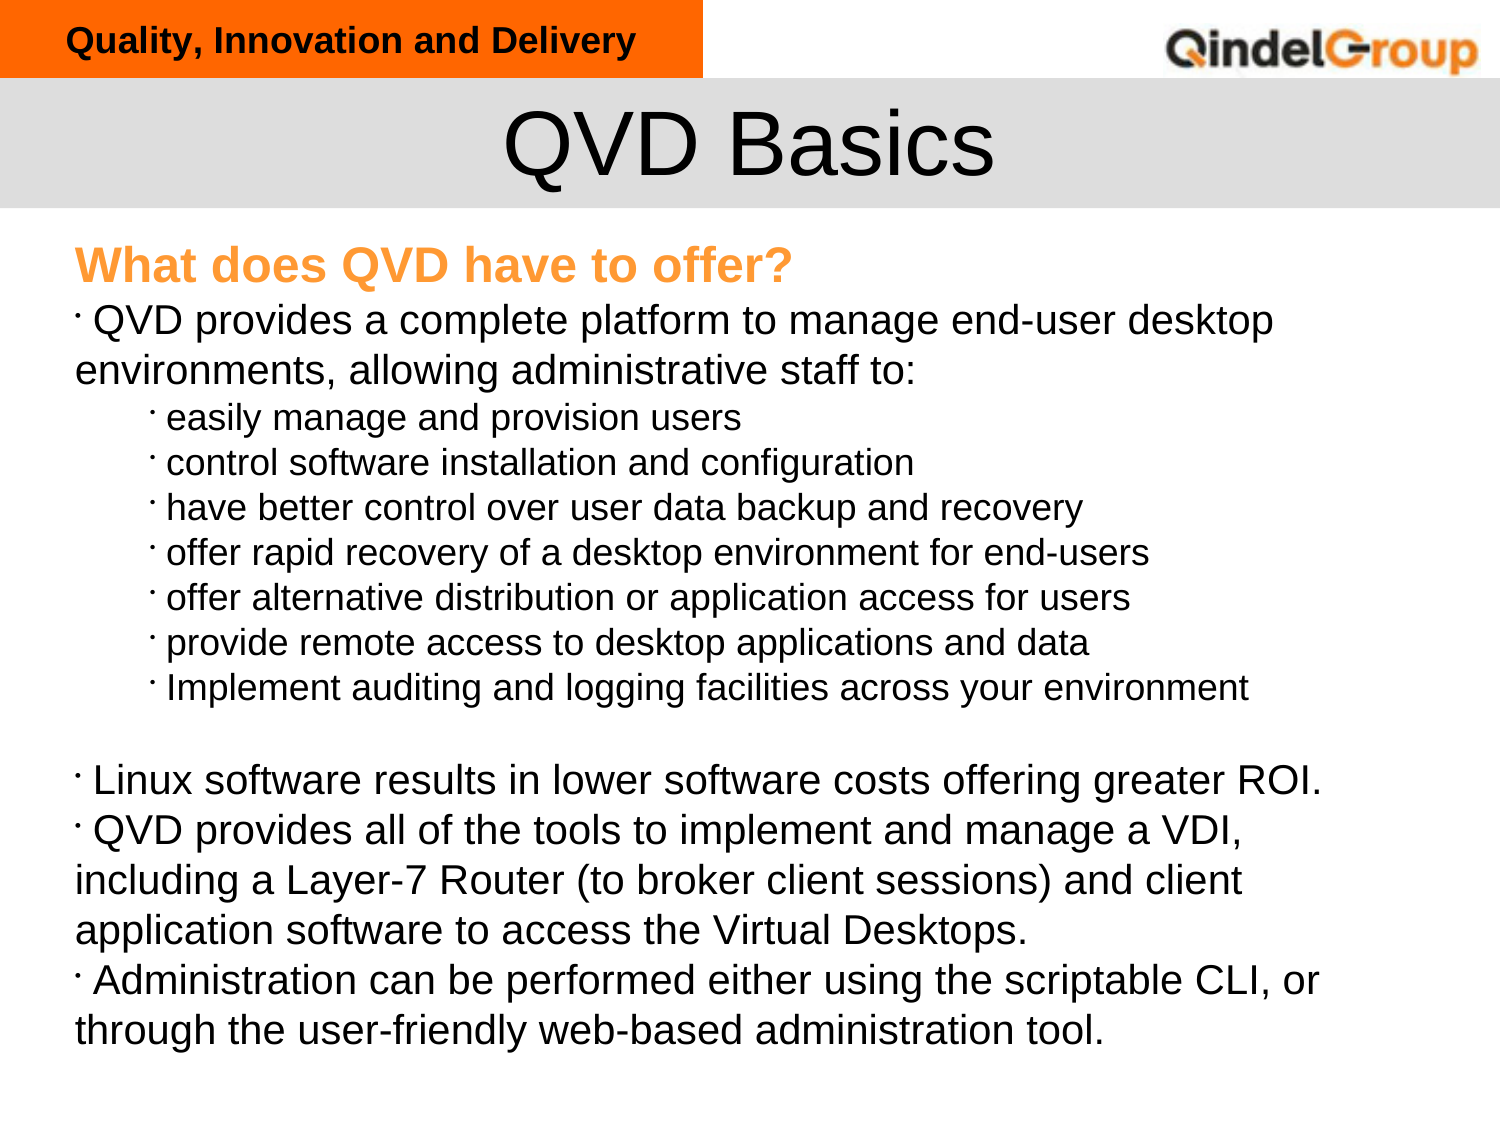

# QVD Basics
What does QVD have to offer?
 QVD provides a complete platform to manage end-user desktop environments, allowing administrative staff to:
 easily manage and provision users
 control software installation and configuration
 have better control over user data backup and recovery
 offer rapid recovery of a desktop environment for end-users
 offer alternative distribution or application access for users
 provide remote access to desktop applications and data
 Implement auditing and logging facilities across your environment
 Linux software results in lower software costs offering greater ROI.
 QVD provides all of the tools to implement and manage a VDI, including a Layer-7 Router (to broker client sessions) and client application software to access the Virtual Desktops.
 Administration can be performed either using the scriptable CLI, or through the user-friendly web-based administration tool.